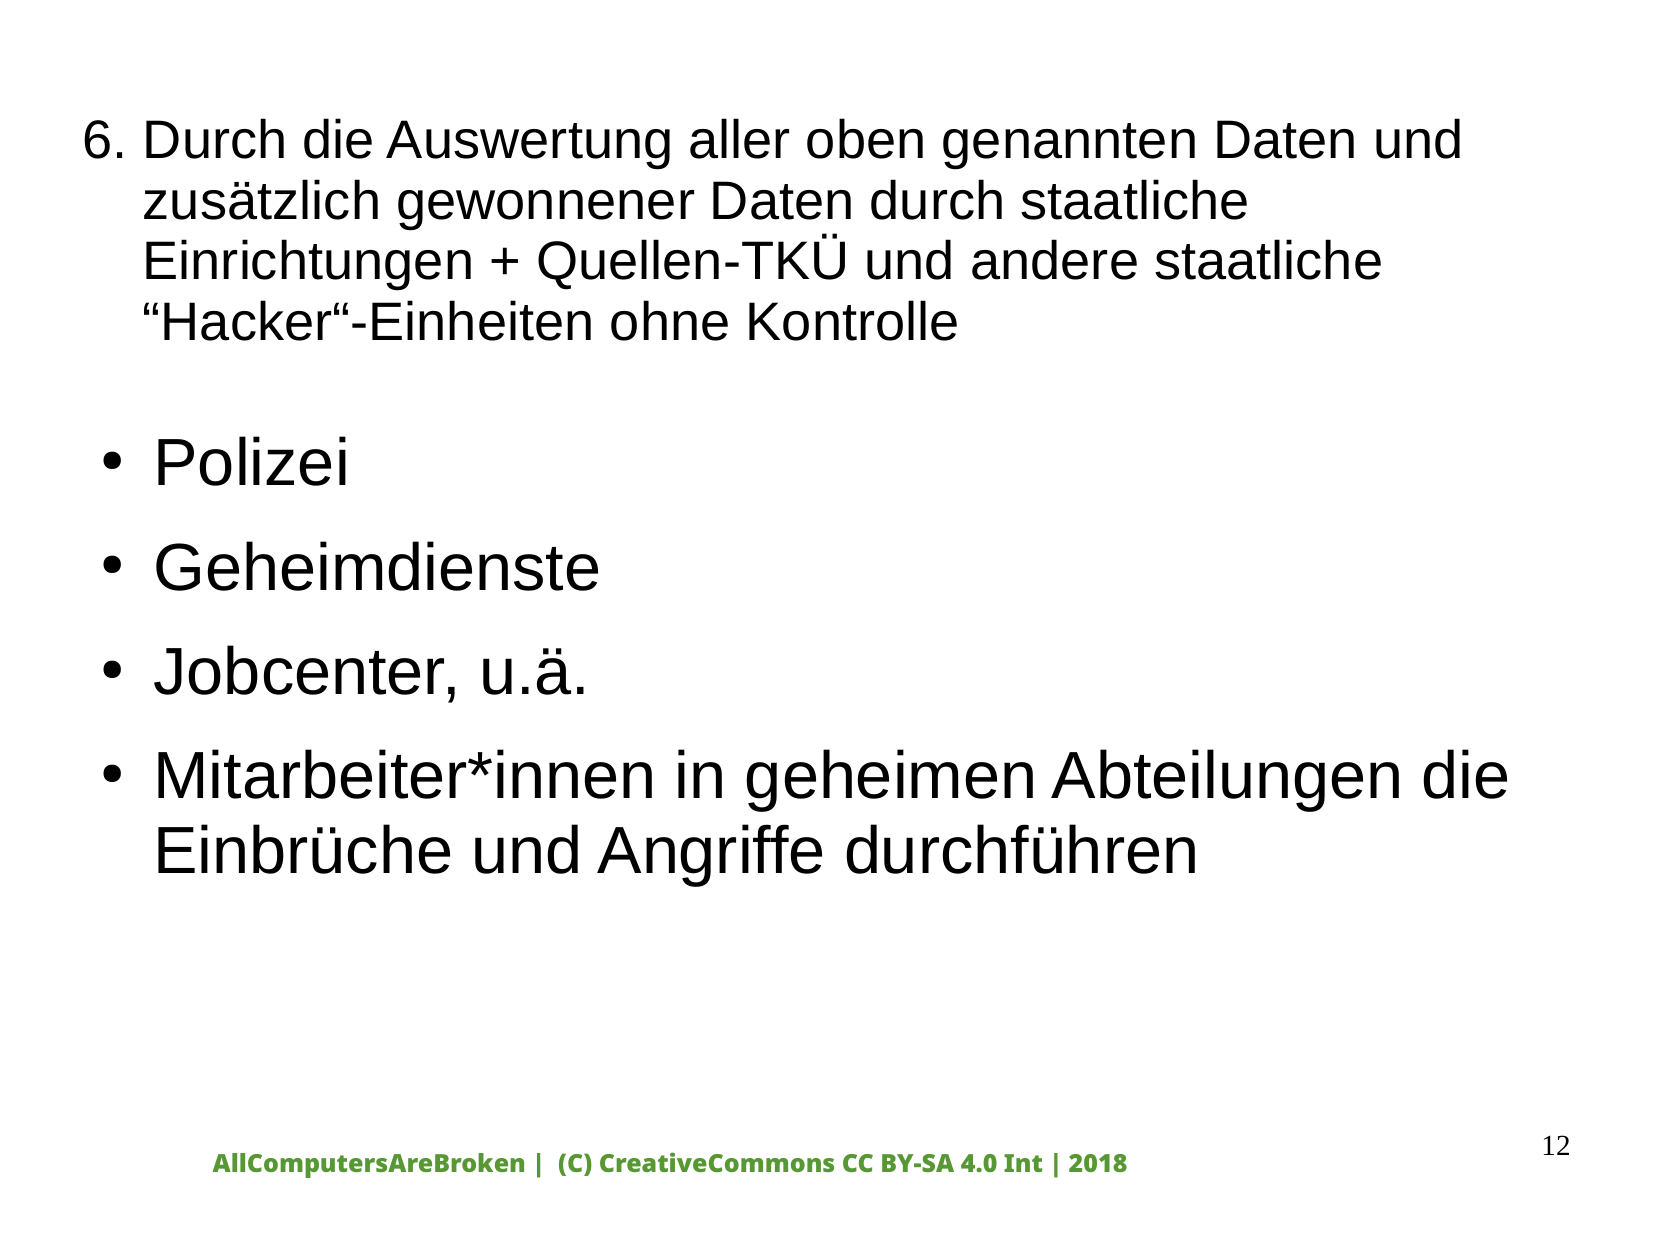

# 6. Durch die Auswertung aller oben genannten Daten und zusätzlich gewonnener Daten durch staatliche Einrichtungen + Quellen-TKÜ und andere staatliche “Hacker“-Einheiten ohne Kontrolle
Polizei
Geheimdienste
Jobcenter, u.ä.
Mitarbeiter*innen in geheimen Abteilungen die Einbrüche und Angriffe durchführen
12
AllComputersAreBroken | benlason | (c) Creative Commons CC By-SA 4.0 Int